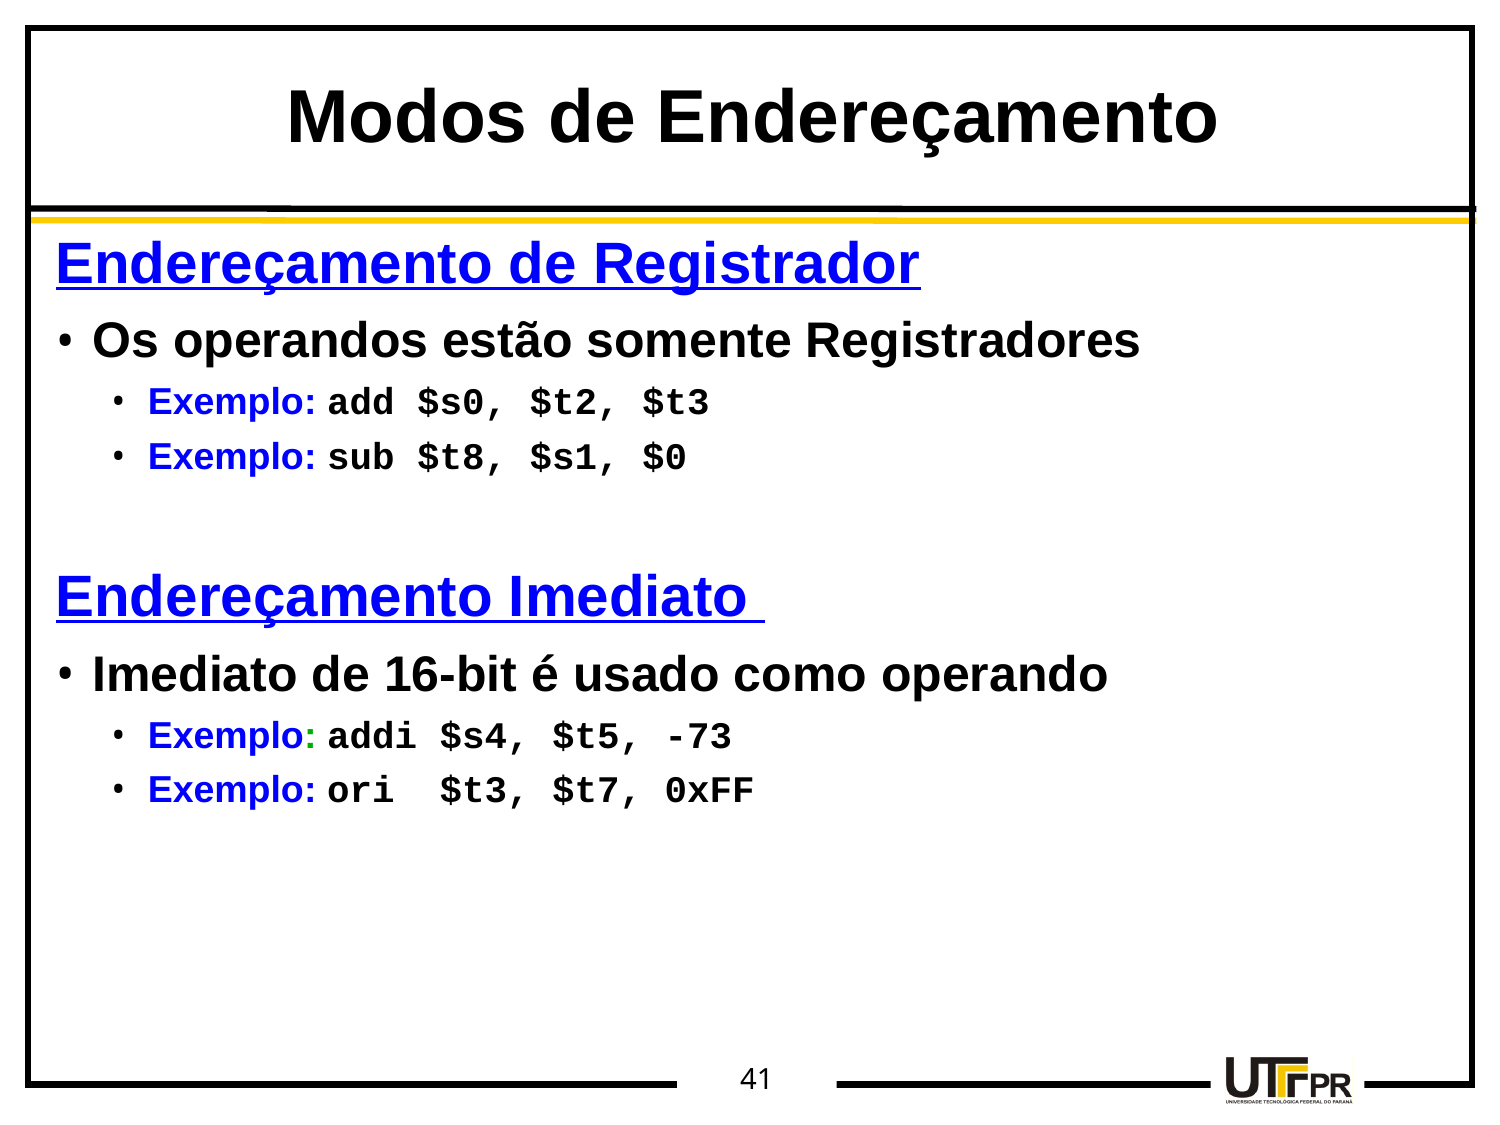

Modos de Endereçamento
# Endereçamento de Registrador
Os operandos estão somente Registradores
Exemplo: add $s0, $t2, $t3
Exemplo: sub $t8, $s1, $0
Endereçamento Imediato
Imediato de 16-bit é usado como operando
Exemplo: addi $s4, $t5, -73
Exemplo: ori $t3, $t7, 0xFF